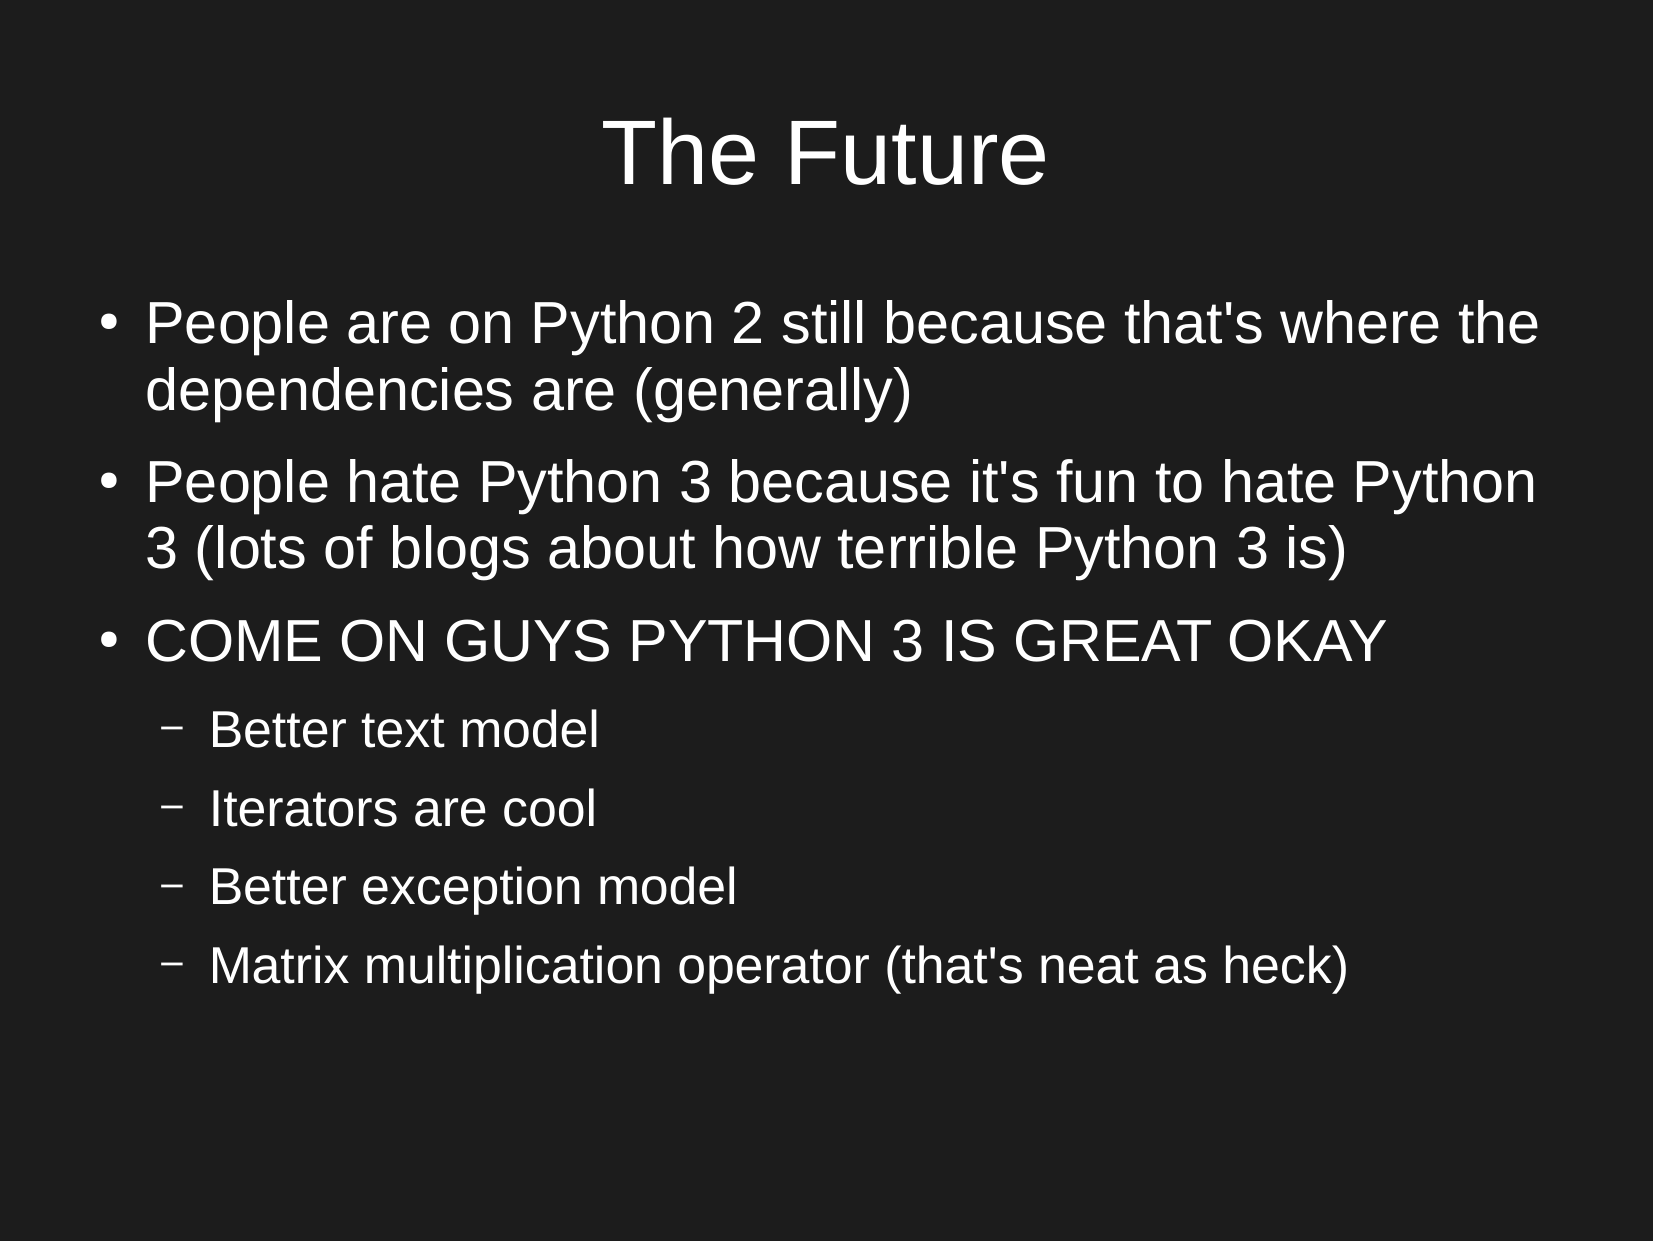

# The Future
People are on Python 2 still because that's where the dependencies are (generally)
People hate Python 3 because it's fun to hate Python 3 (lots of blogs about how terrible Python 3 is)
COME ON GUYS PYTHON 3 IS GREAT OKAY
Better text model
Iterators are cool
Better exception model
Matrix multiplication operator (that's neat as heck)